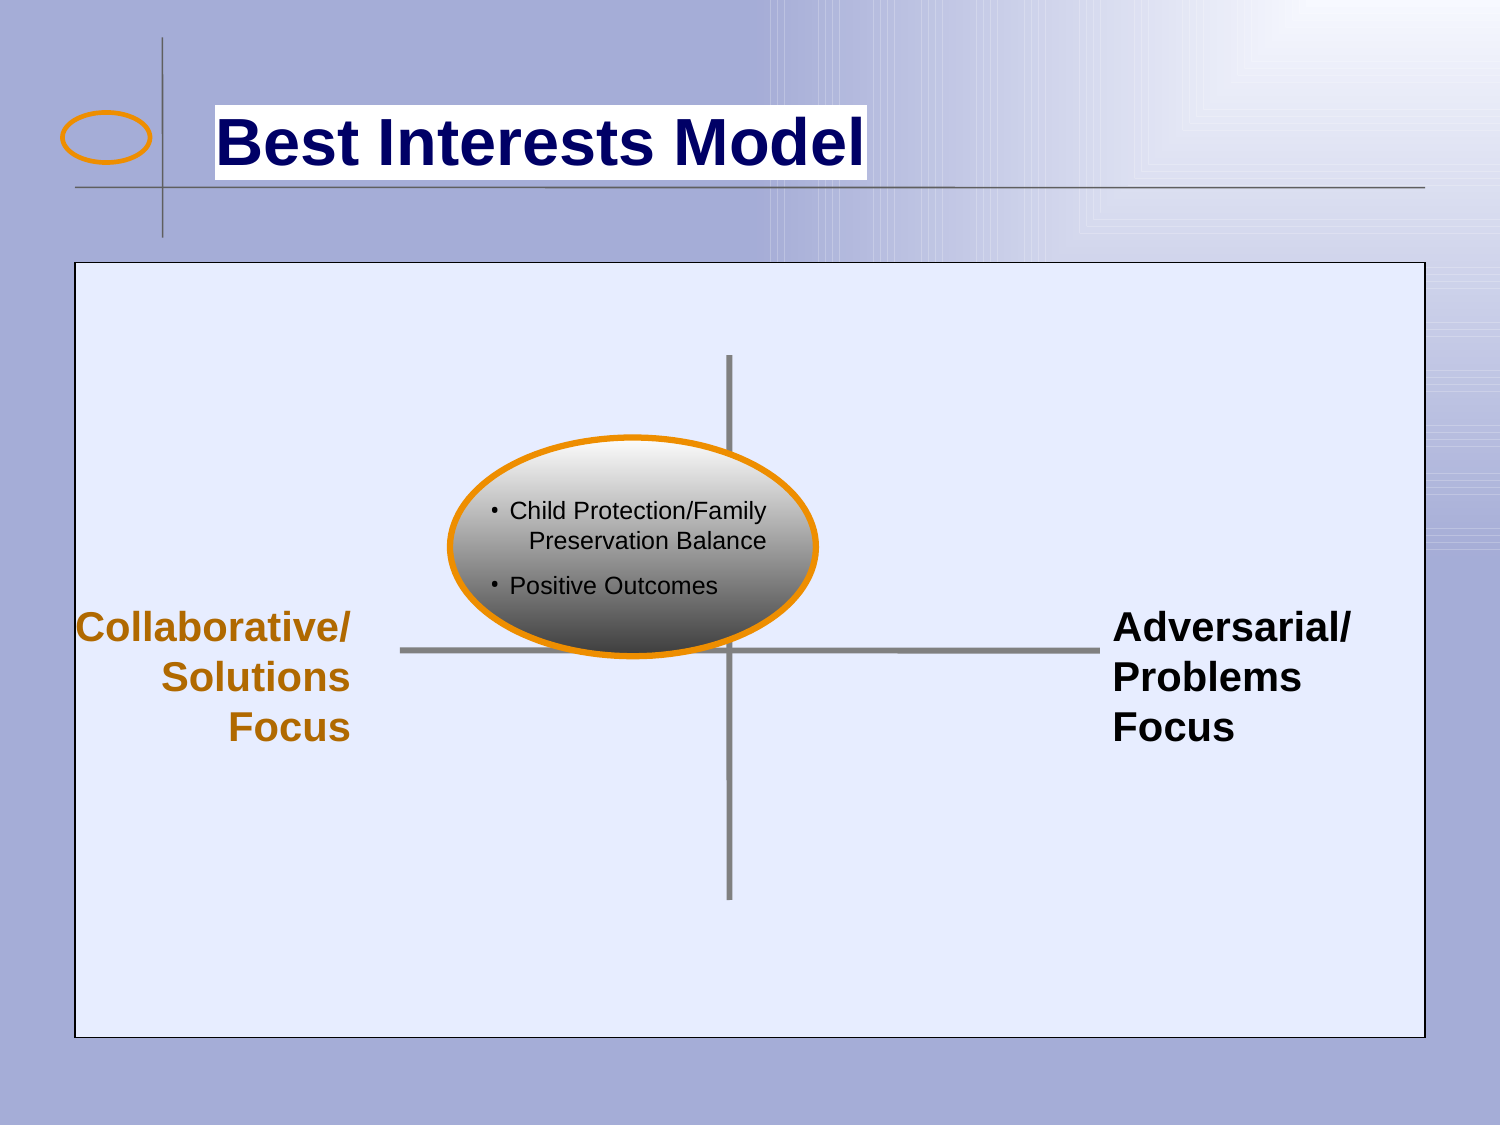

# Best Interests Model
Child Protection/Family
Preservation Balance
Positive Outcomes
Collaborative/ Solutions Focus
Adversarial/ Problems Focus